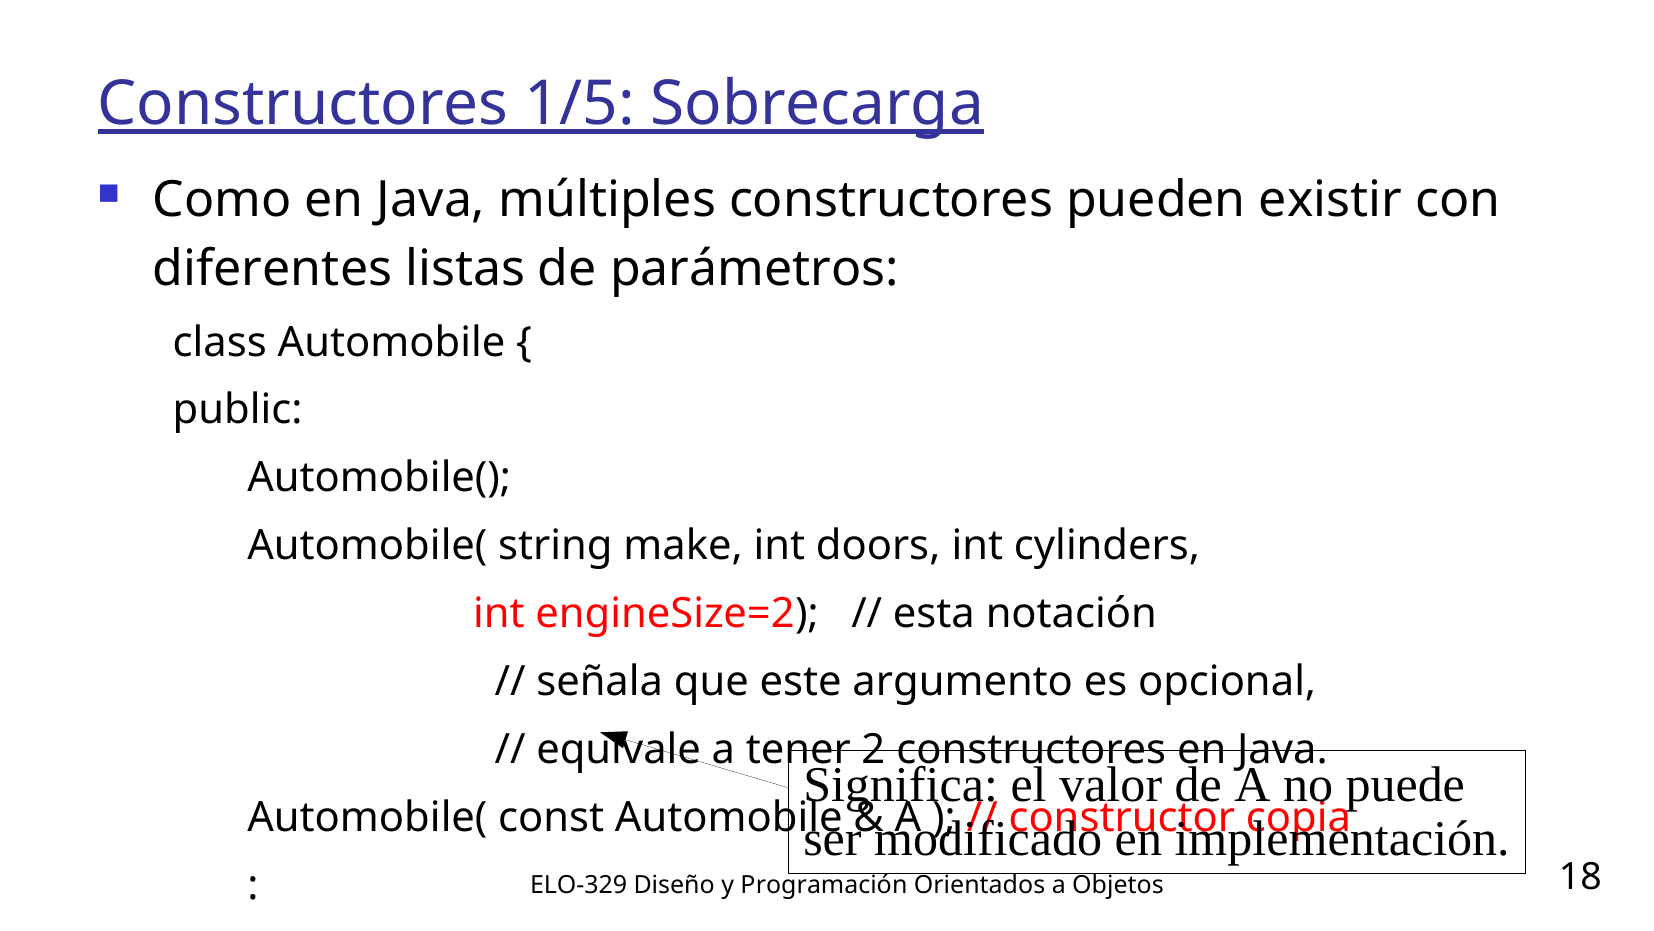

# Constructores 1/5: Sobrecarga
Como en Java, múltiples constructores pueden existir con diferentes listas de parámetros:
class Automobile {
public:
Automobile();
Automobile( string make, int doors, int cylinders,
 int engineSize=2); // esta notación
 // señala que este argumento es opcional,
 // equivale a tener 2 constructores en Java.
Automobile( const Automobile & A ); // constructor copia
:
:
Significa: el valor de A no puede
ser modificado en implementación.
18